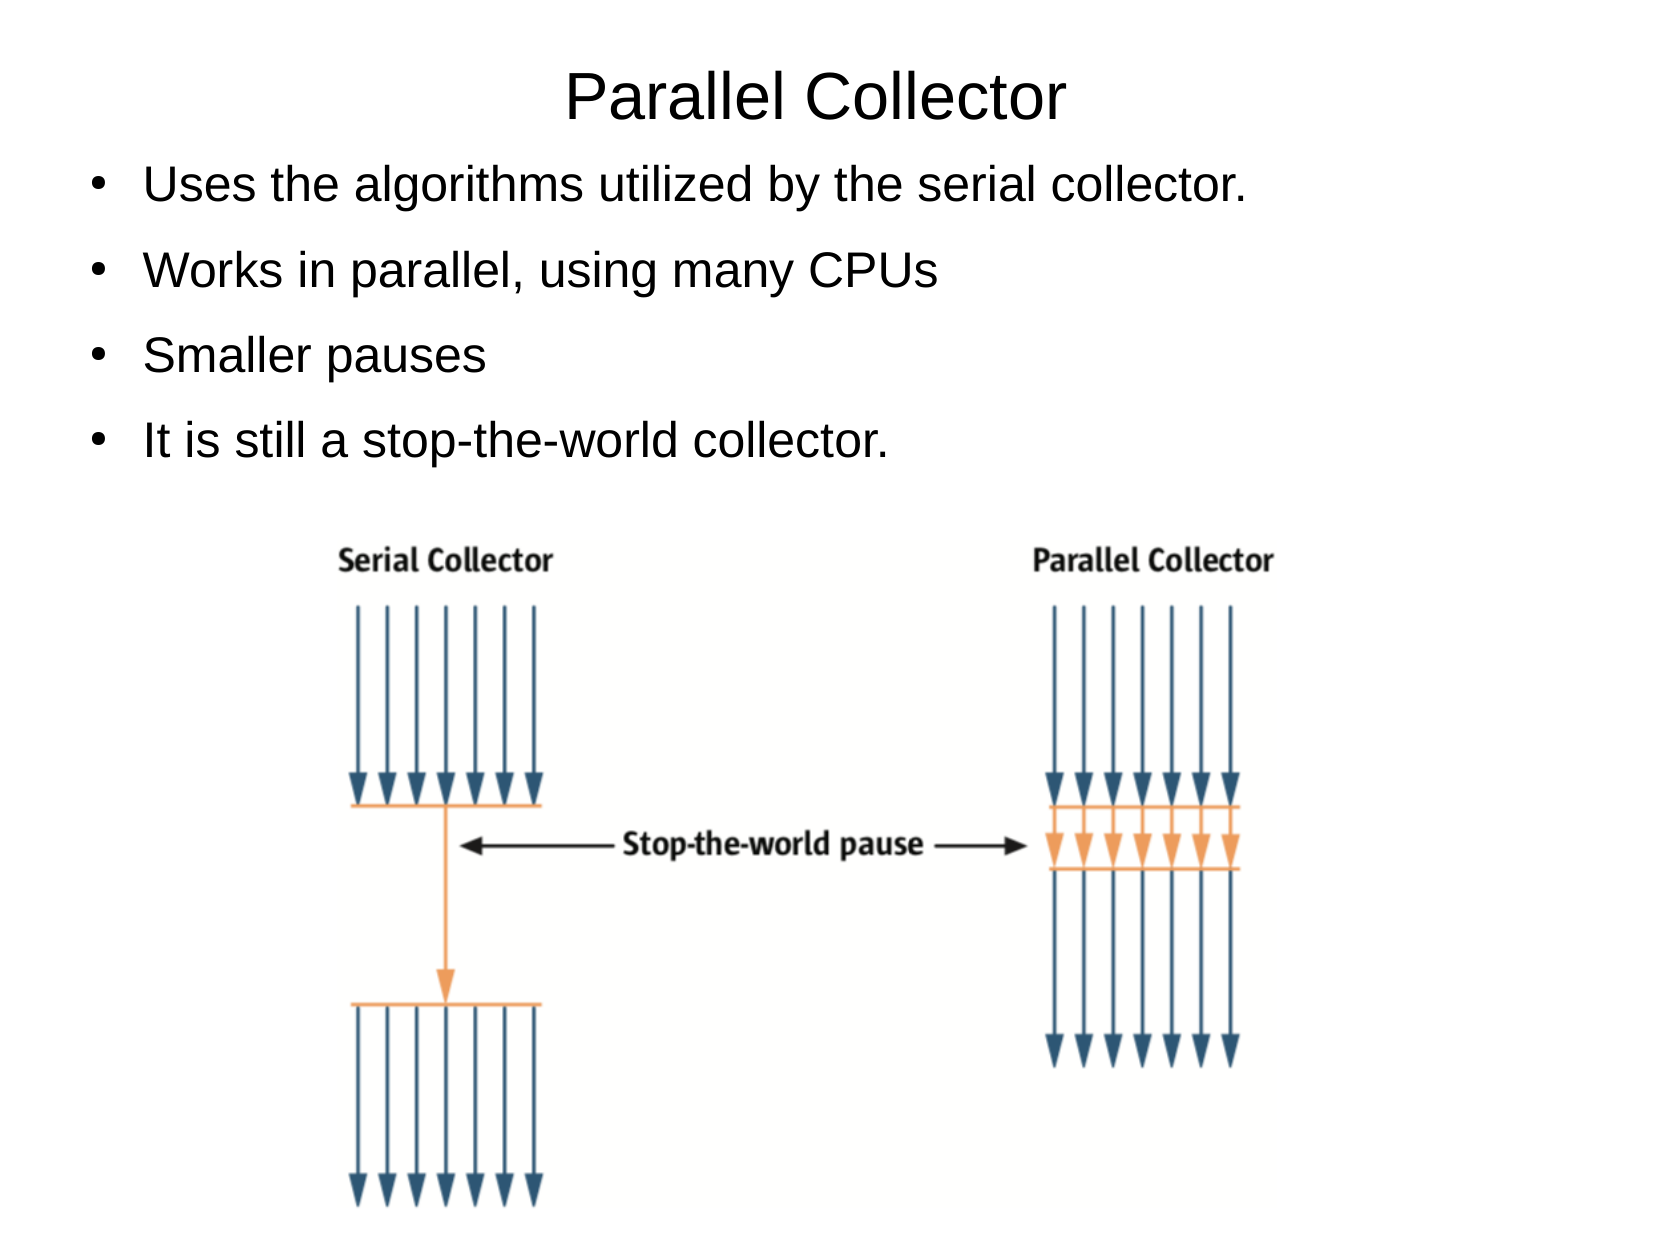

# Parallel Collector
Uses the algorithms utilized by the serial collector.
Works in parallel, using many CPUs
Smaller pauses
It is still a stop-the-world collector.